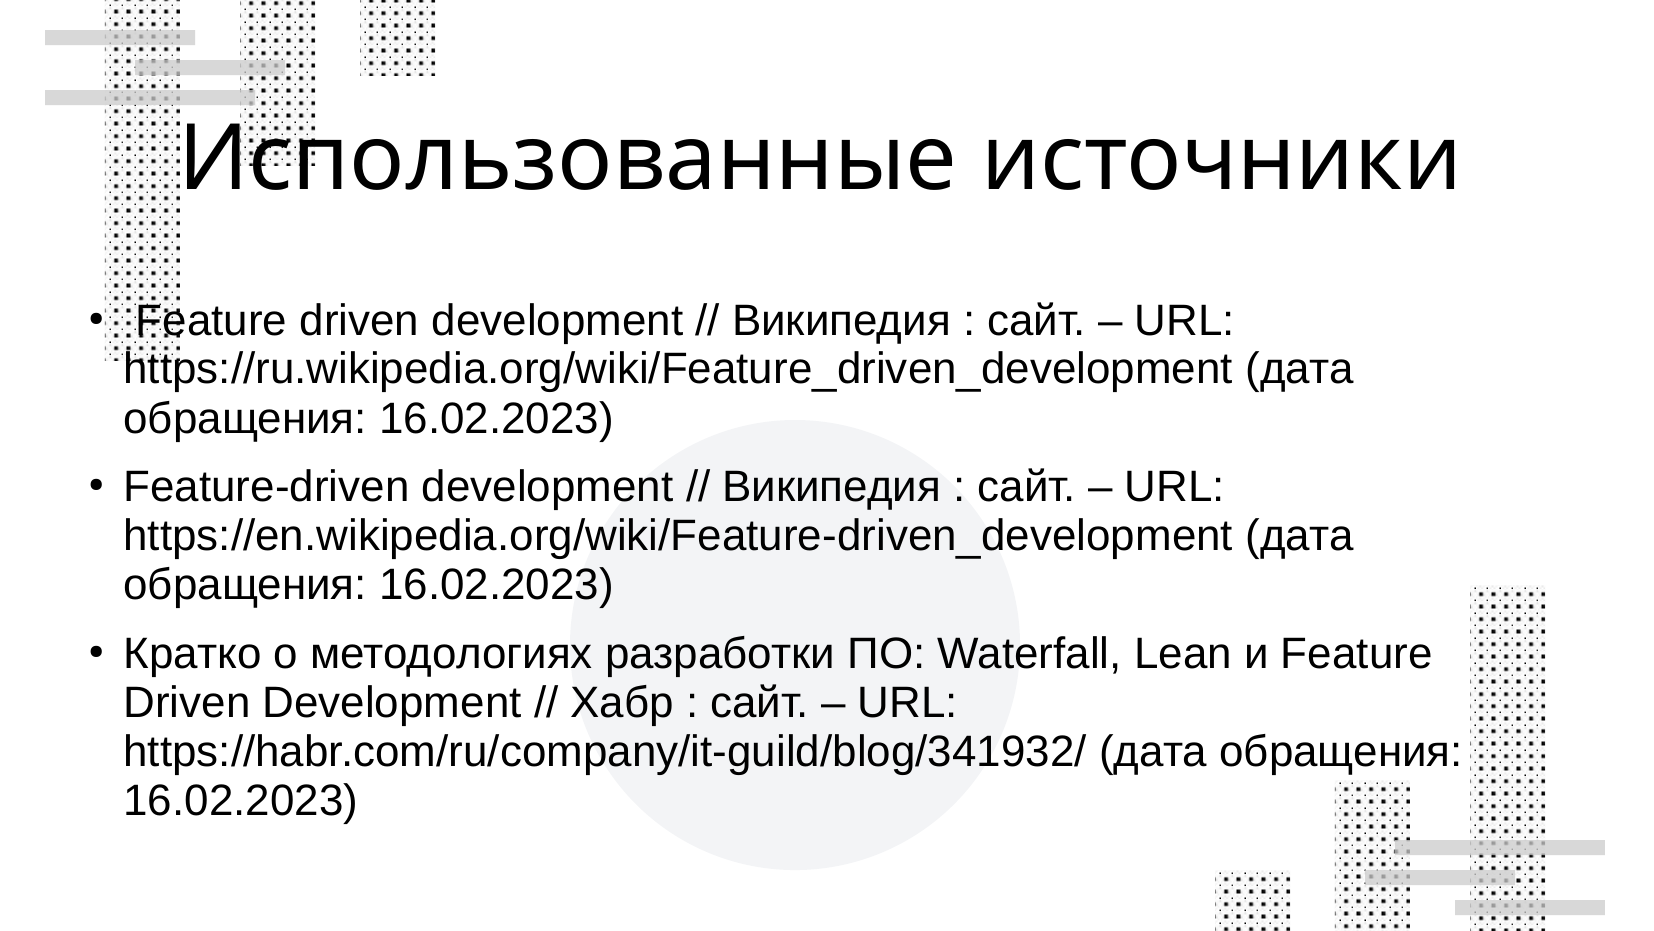

# Использованные источники
 Feature driven development // Википедия : сайт. – URL: https://ru.wikipedia.org/wiki/Feature_driven_development (дата обращения: 16.02.2023)
Feature-driven development // Википедия : сайт. – URL: https://en.wikipedia.org/wiki/Feature-driven_development (дата обращения: 16.02.2023)
Кратко о методологиях разработки ПО: Waterfall, Lean и Feature Driven Development // Хабр : сайт. – URL: https://habr.com/ru/company/it-guild/blog/341932/ (дата обращения: 16.02.2023)